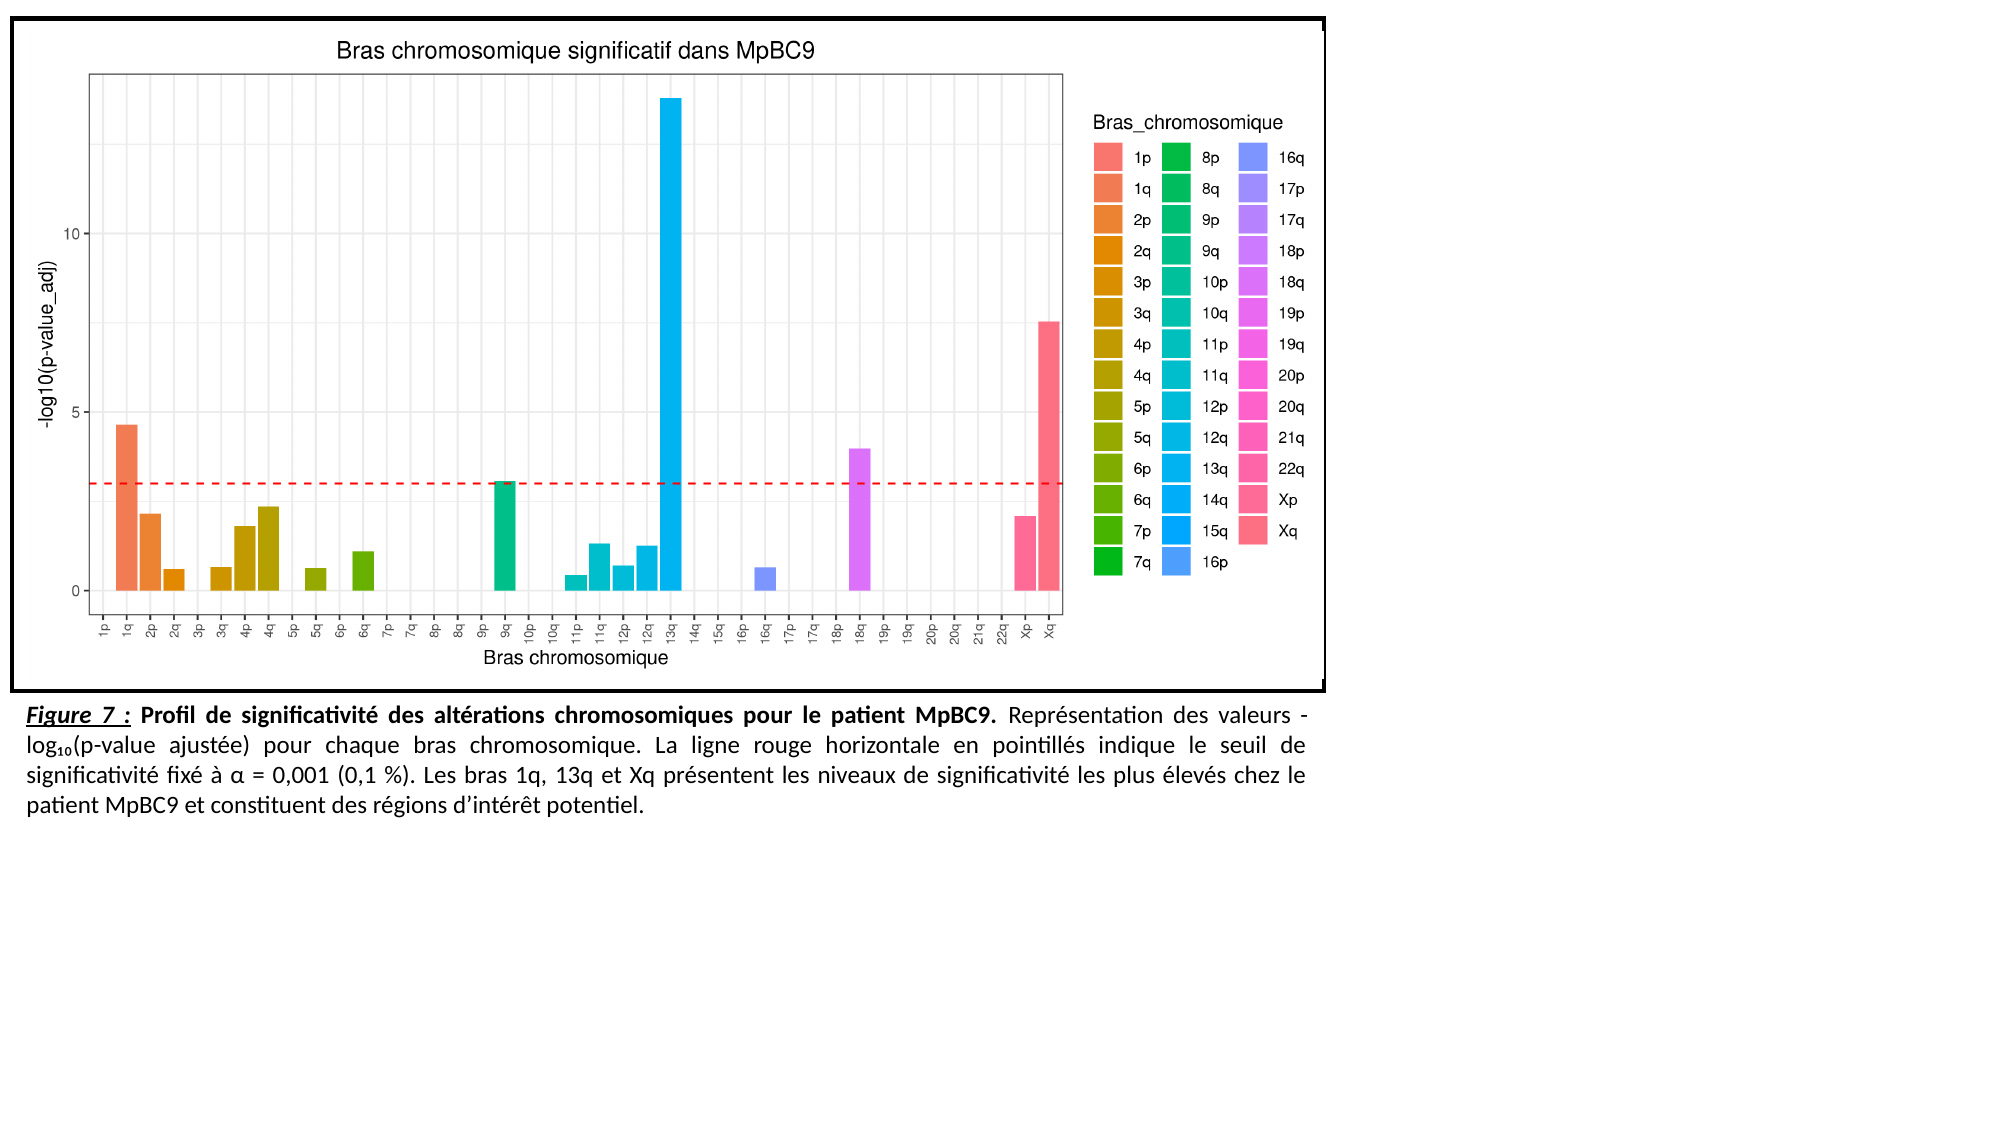

Figure 7 : Profil de significativité des altérations chromosomiques pour le patient MpBC9. Représentation des valeurs -log₁₀(p-value ajustée) pour chaque bras chromosomique. La ligne rouge horizontale en pointillés indique le seuil de significativité fixé à α = 0,001 (0,1 %). Les bras 1q, 13q et Xq présentent les niveaux de significativité les plus élevés chez le patient MpBC9 et constituent des régions d’intérêt potentiel.